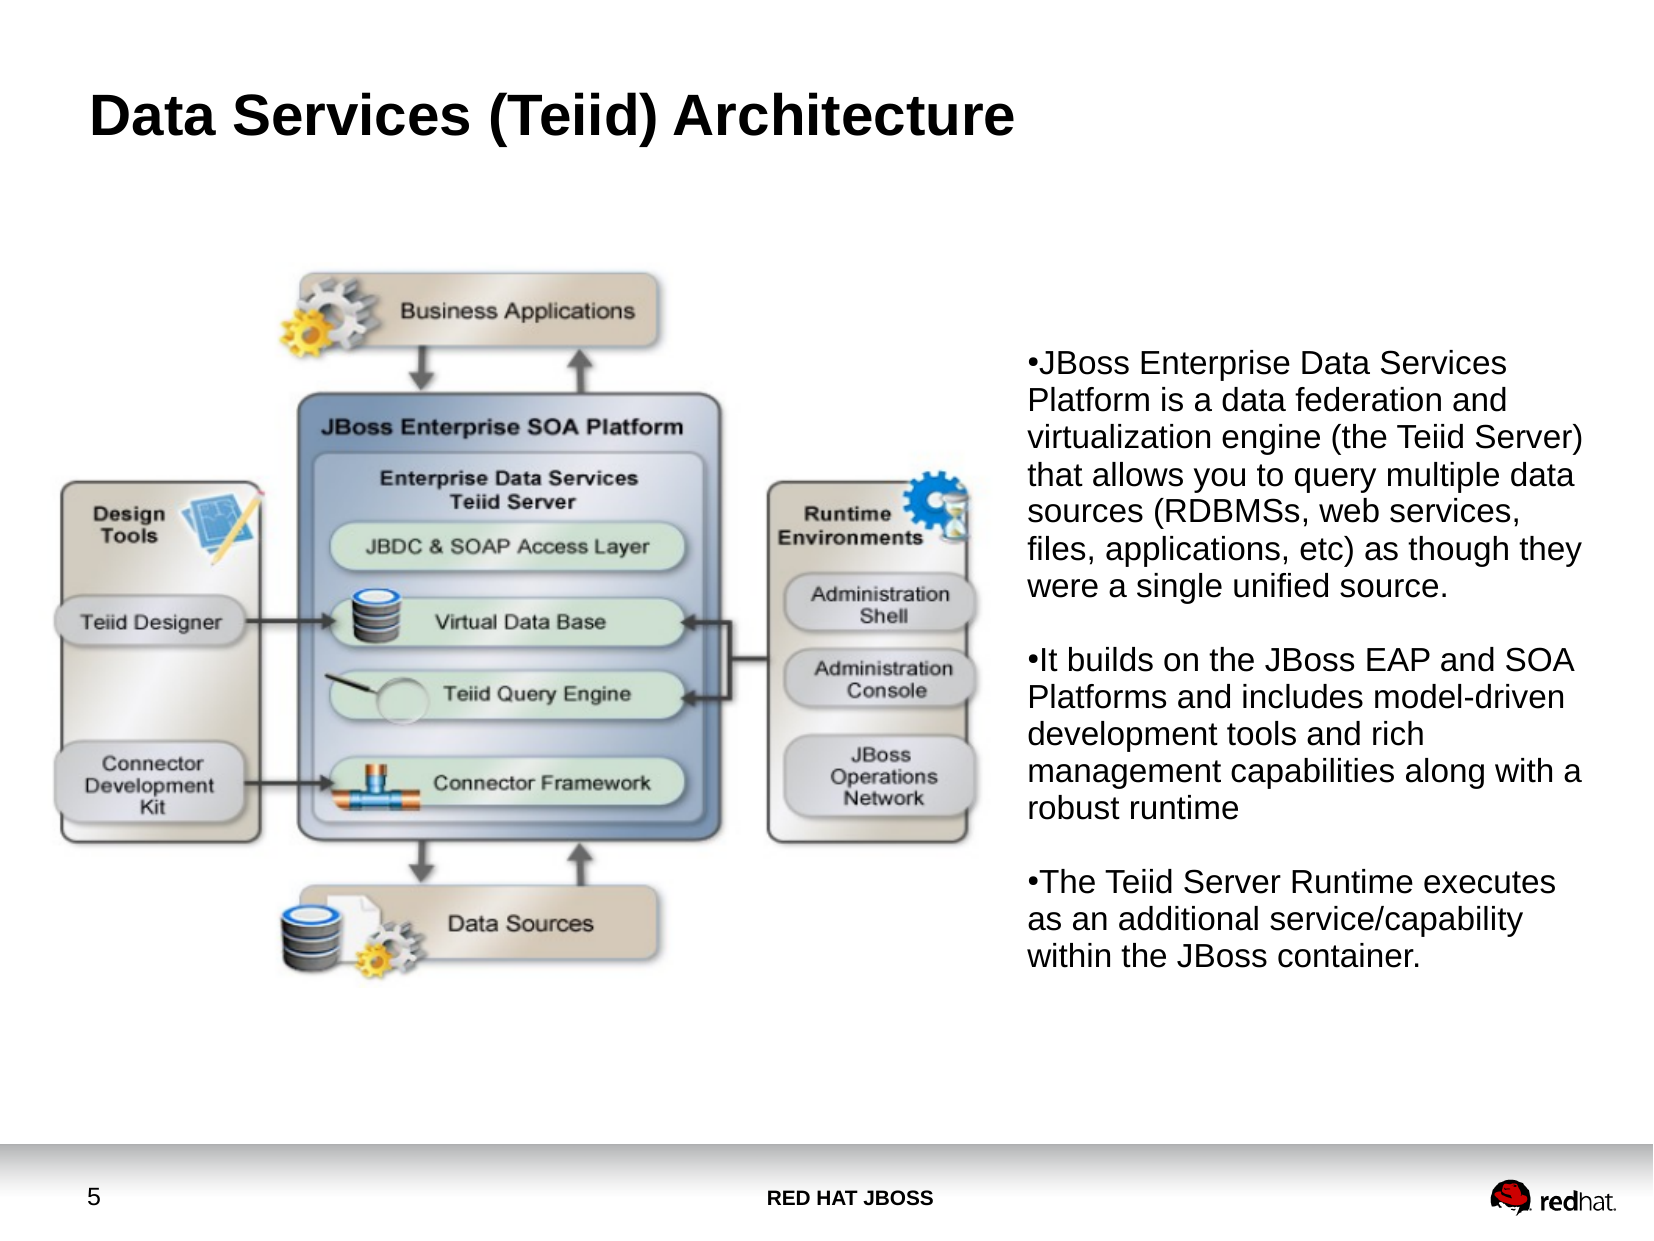

Data Services (Teiid) Architecture
JBoss Enterprise Data Services Platform is a data federation and virtualization engine (the Teiid Server) that allows you to query multiple data sources (RDBMSs, web services, files, applications, etc) as though they were a single unified source.
It builds on the JBoss EAP and SOA Platforms and includes model-driven development tools and rich management capabilities along with a robust runtime
The Teiid Server Runtime executes as an additional service/capability within the JBoss container.